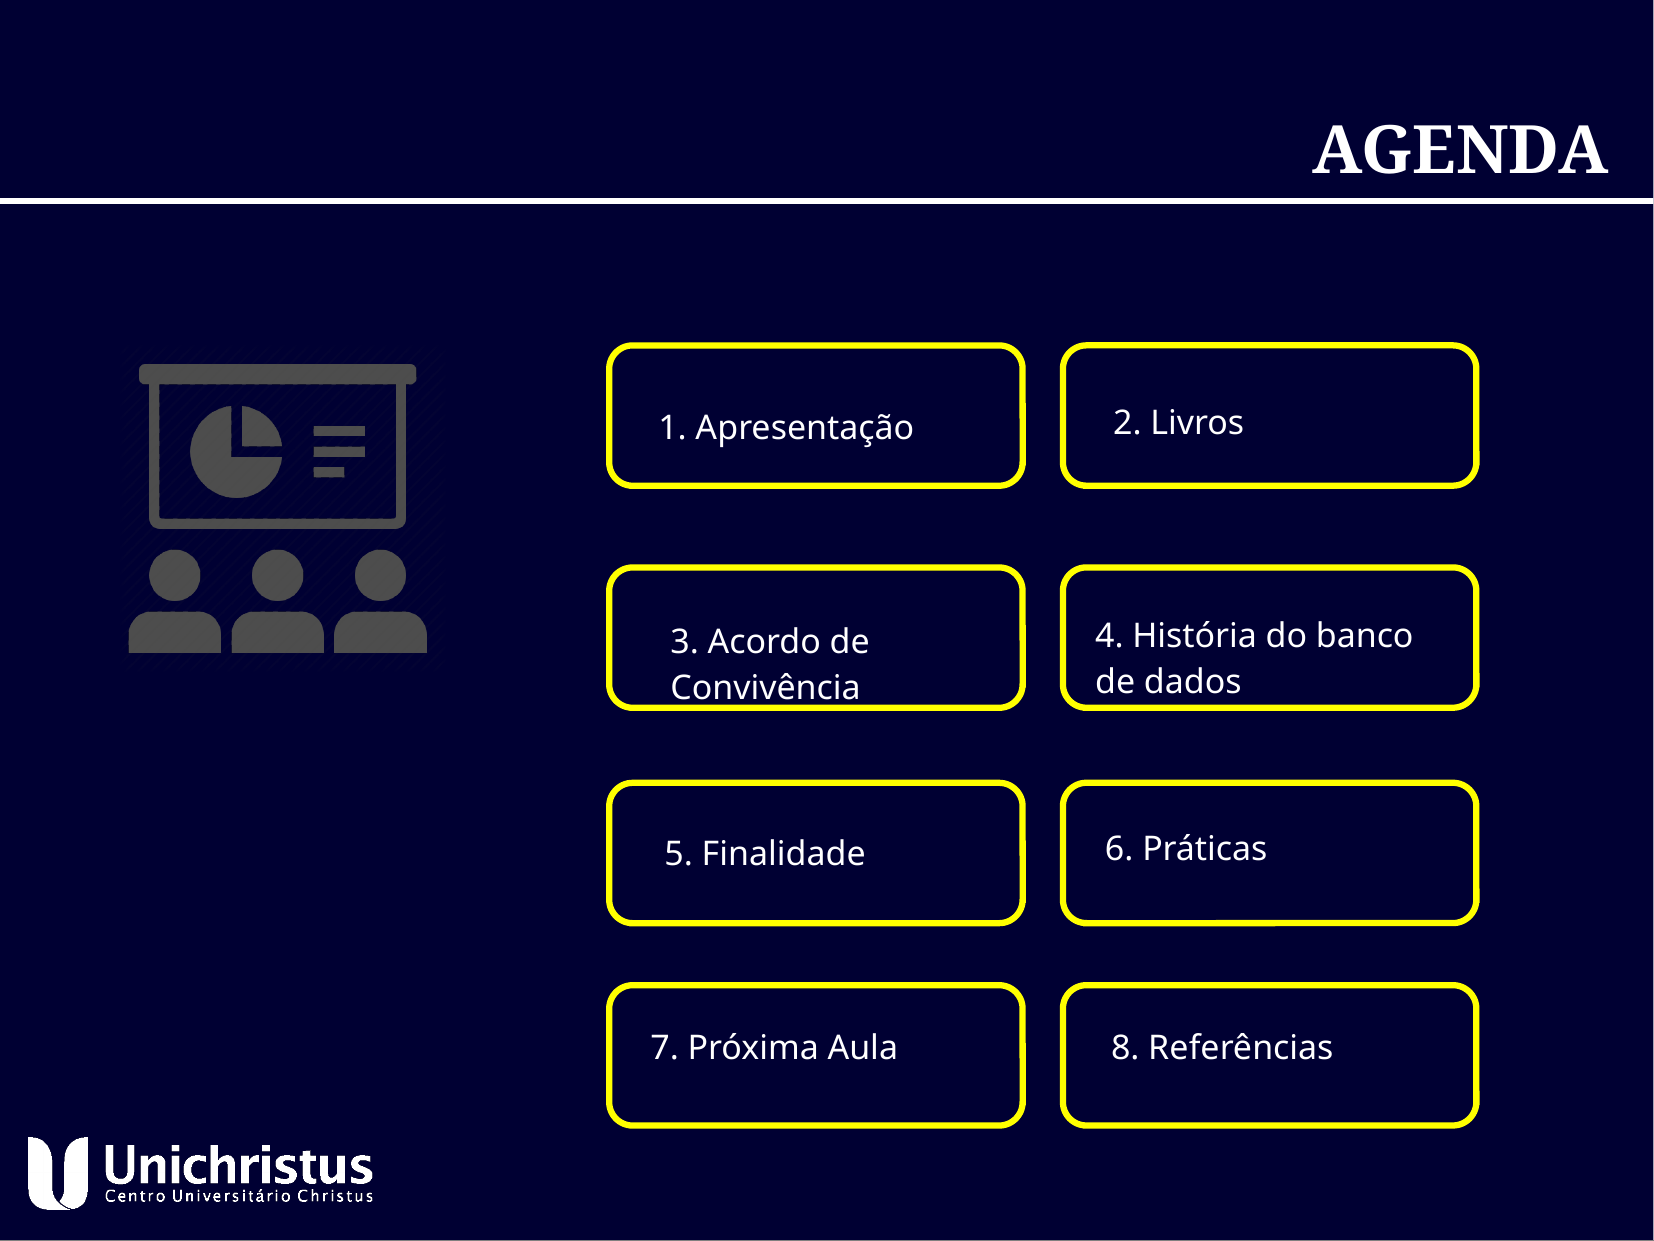

AGENDA
2. Livros
1. Apresentação
4. História do banco de dados
3. Acordo de Convivência
6. Práticas
5. Finalidade
7. Próxima Aula
8. Referências